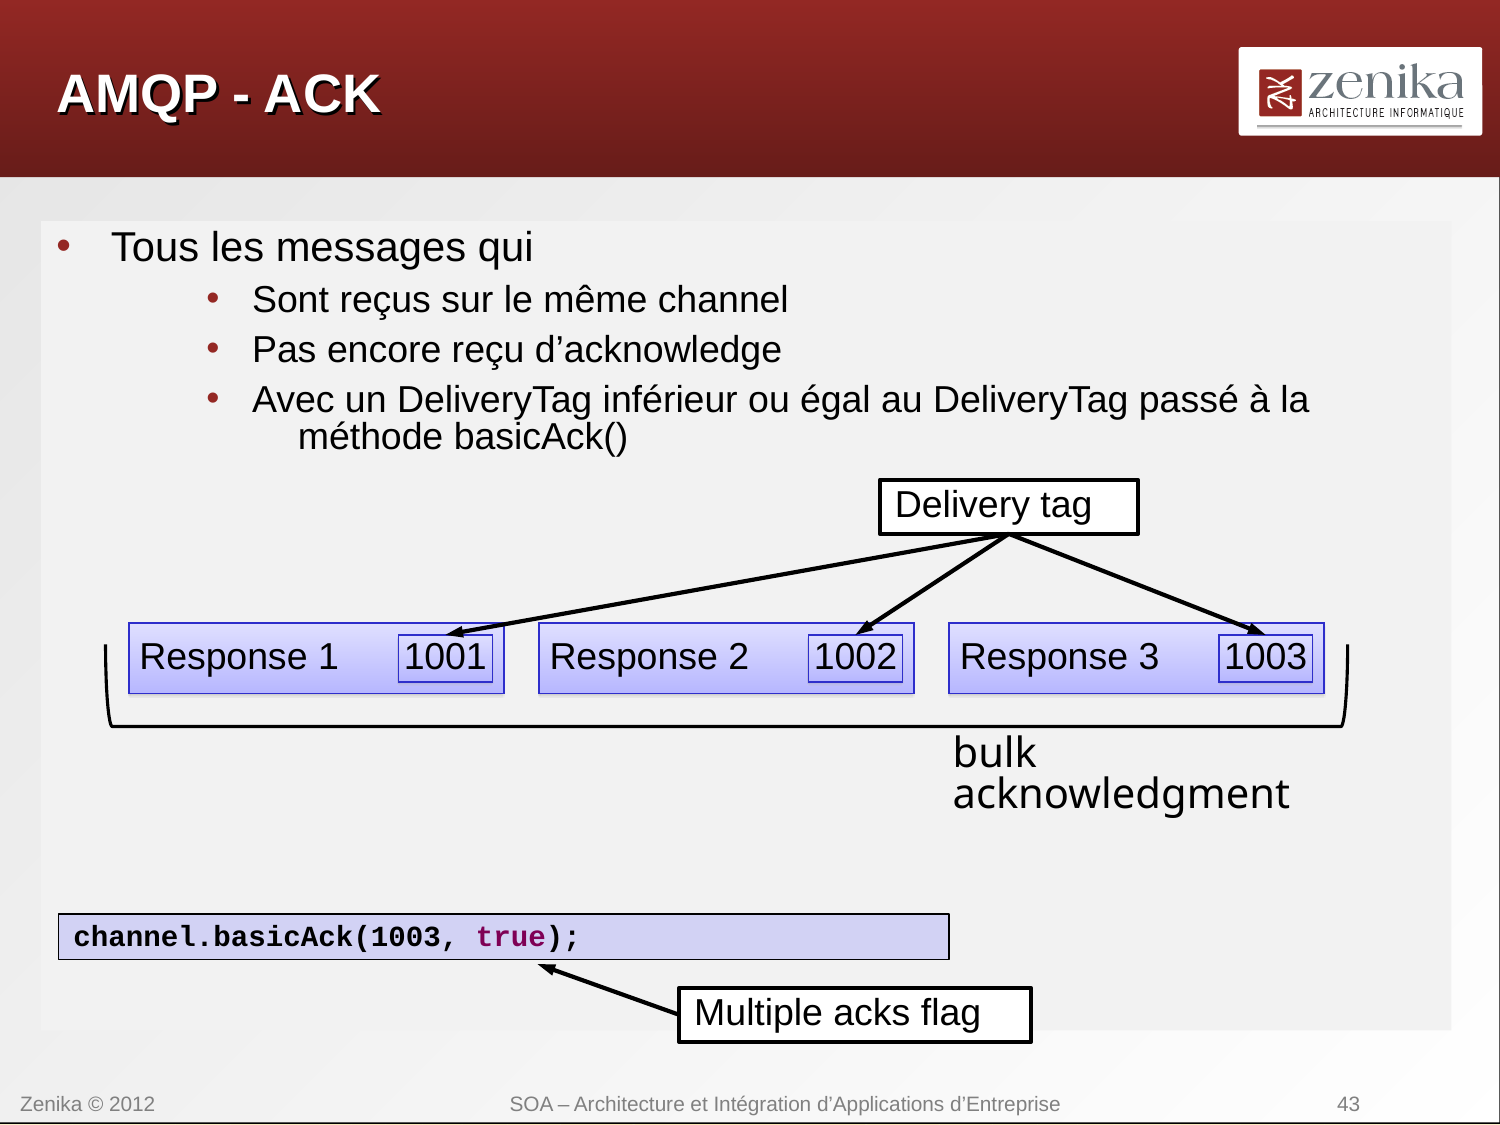

AMQP - ACK
Tous les messages qui
Sont reçus sur le même channel
Pas encore reçu d’acknowledge
Avec un DeliveryTag inférieur ou égal au DeliveryTag passé à la méthode basicAck()
Delivery tag
 Response 1
 Response 2
 Response 3
1001
1002
1003
bulk acknowledgment
channel.basicAck(1003, true);
Multiple acks flag